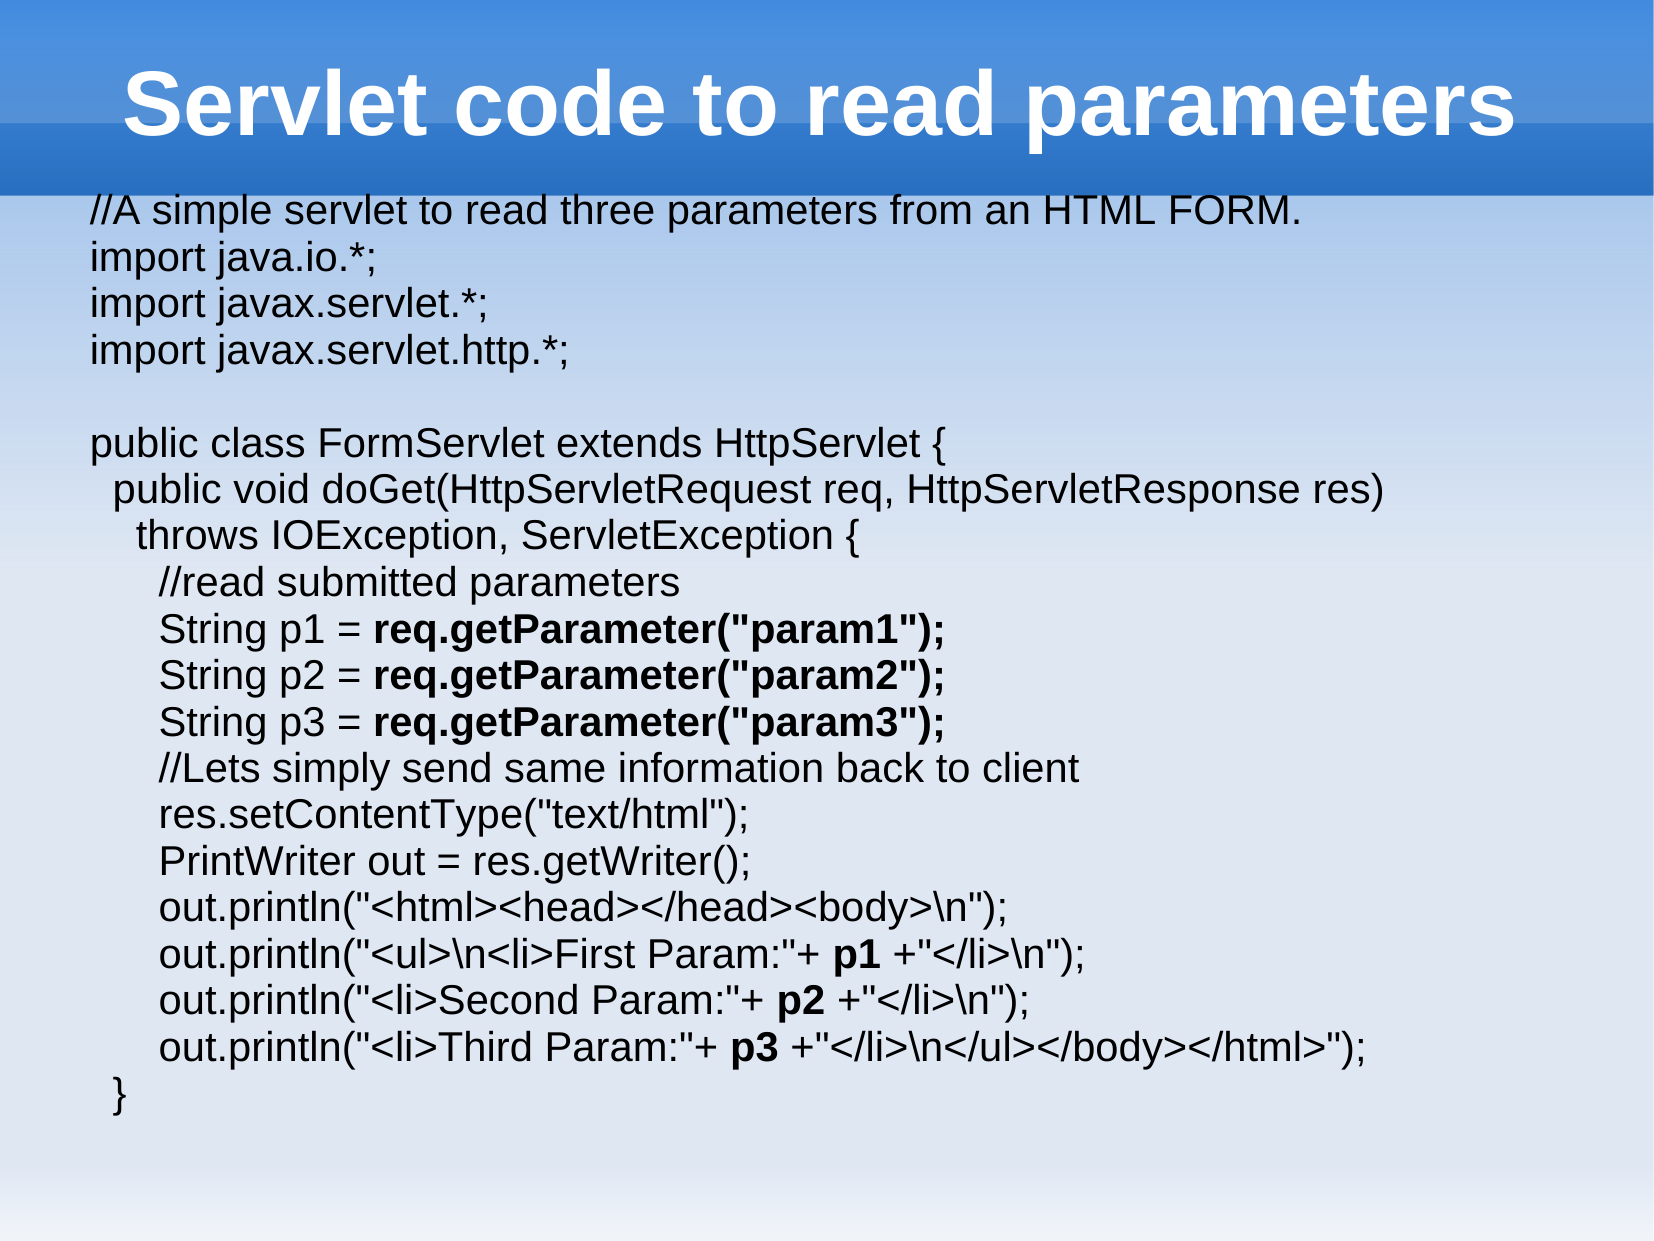

# Servlet code to read parameters
//A simple servlet to read three parameters from an HTML FORM.
import java.io.*;
import javax.servlet.*;
import javax.servlet.http.*;
public class FormServlet extends HttpServlet {
 public void doGet(HttpServletRequest req, HttpServletResponse res)
 throws IOException, ServletException {
 //read submitted parameters
 String p1 = req.getParameter("param1");
 String p2 = req.getParameter("param2");
 String p3 = req.getParameter("param3");
 //Lets simply send same information back to client
 res.setContentType("text/html");
 PrintWriter out = res.getWriter();
 out.println("<html><head></head><body>\n");
 out.println("<ul>\n<li>First Param:"+ p1 +"</li>\n");
 out.println("<li>Second Param:"+ p2 +"</li>\n");
 out.println("<li>Third Param:"+ p3 +"</li>\n</ul></body></html>");
 }